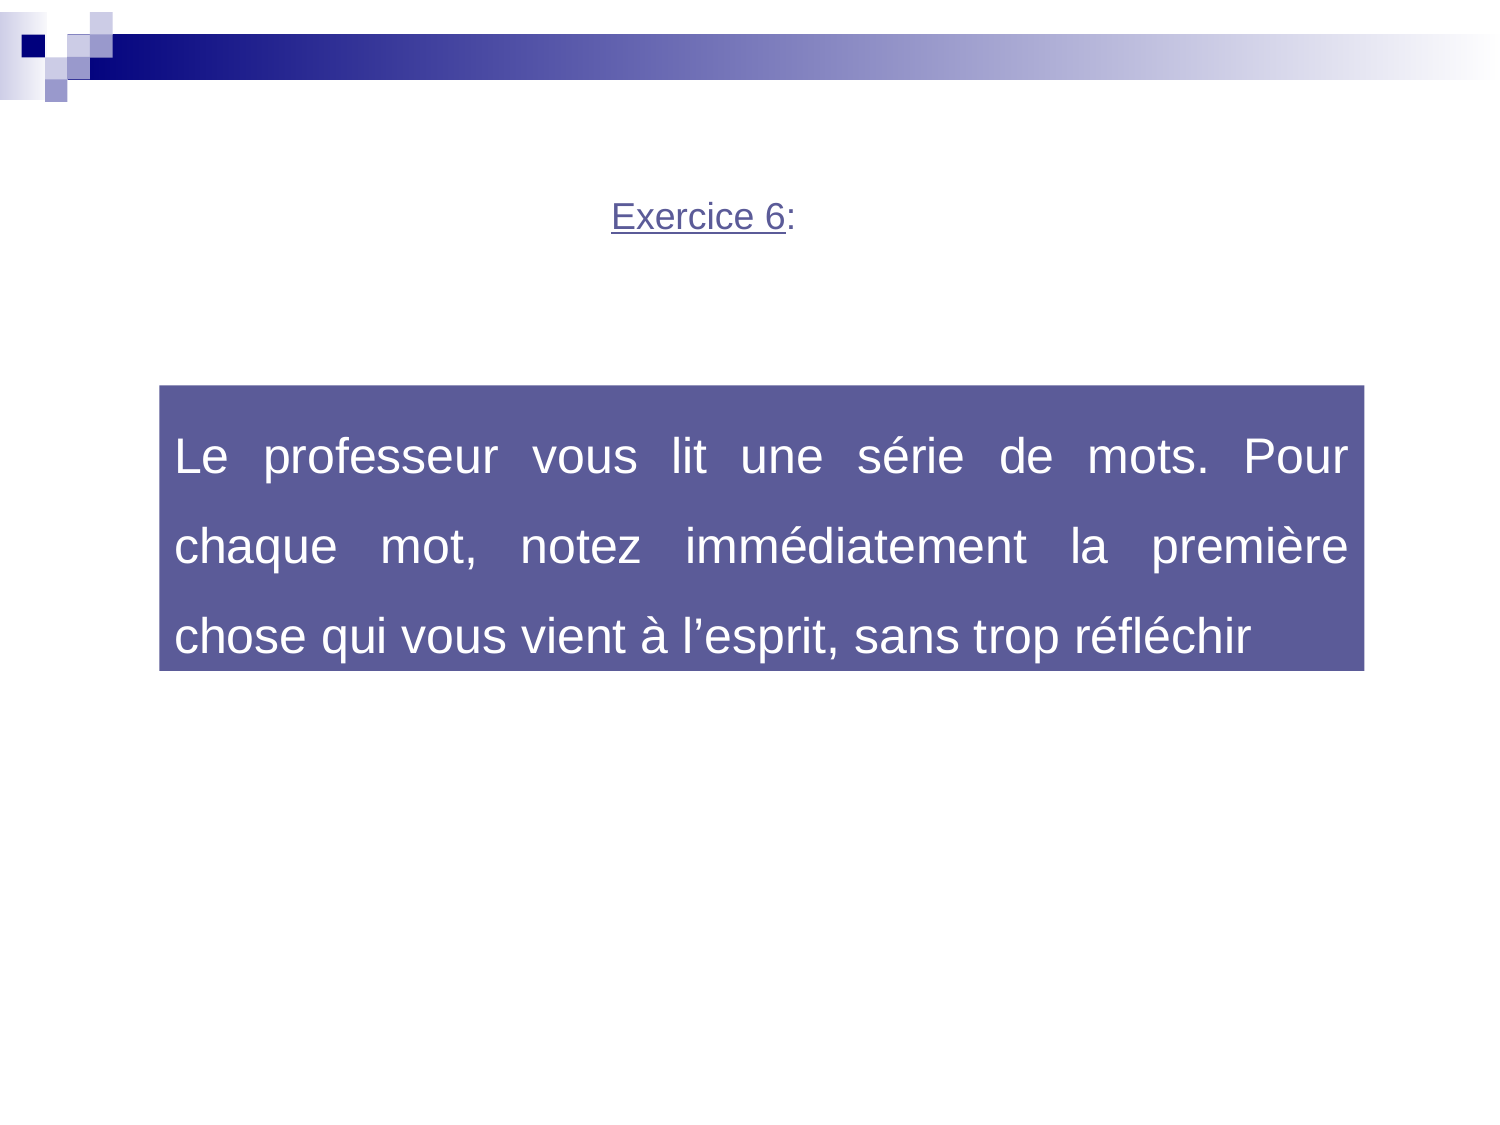

Exercice 6:
Le professeur vous lit une série de mots. Pour chaque mot, notez immédiatement la première chose qui vous vient à l’esprit, sans trop réfléchir